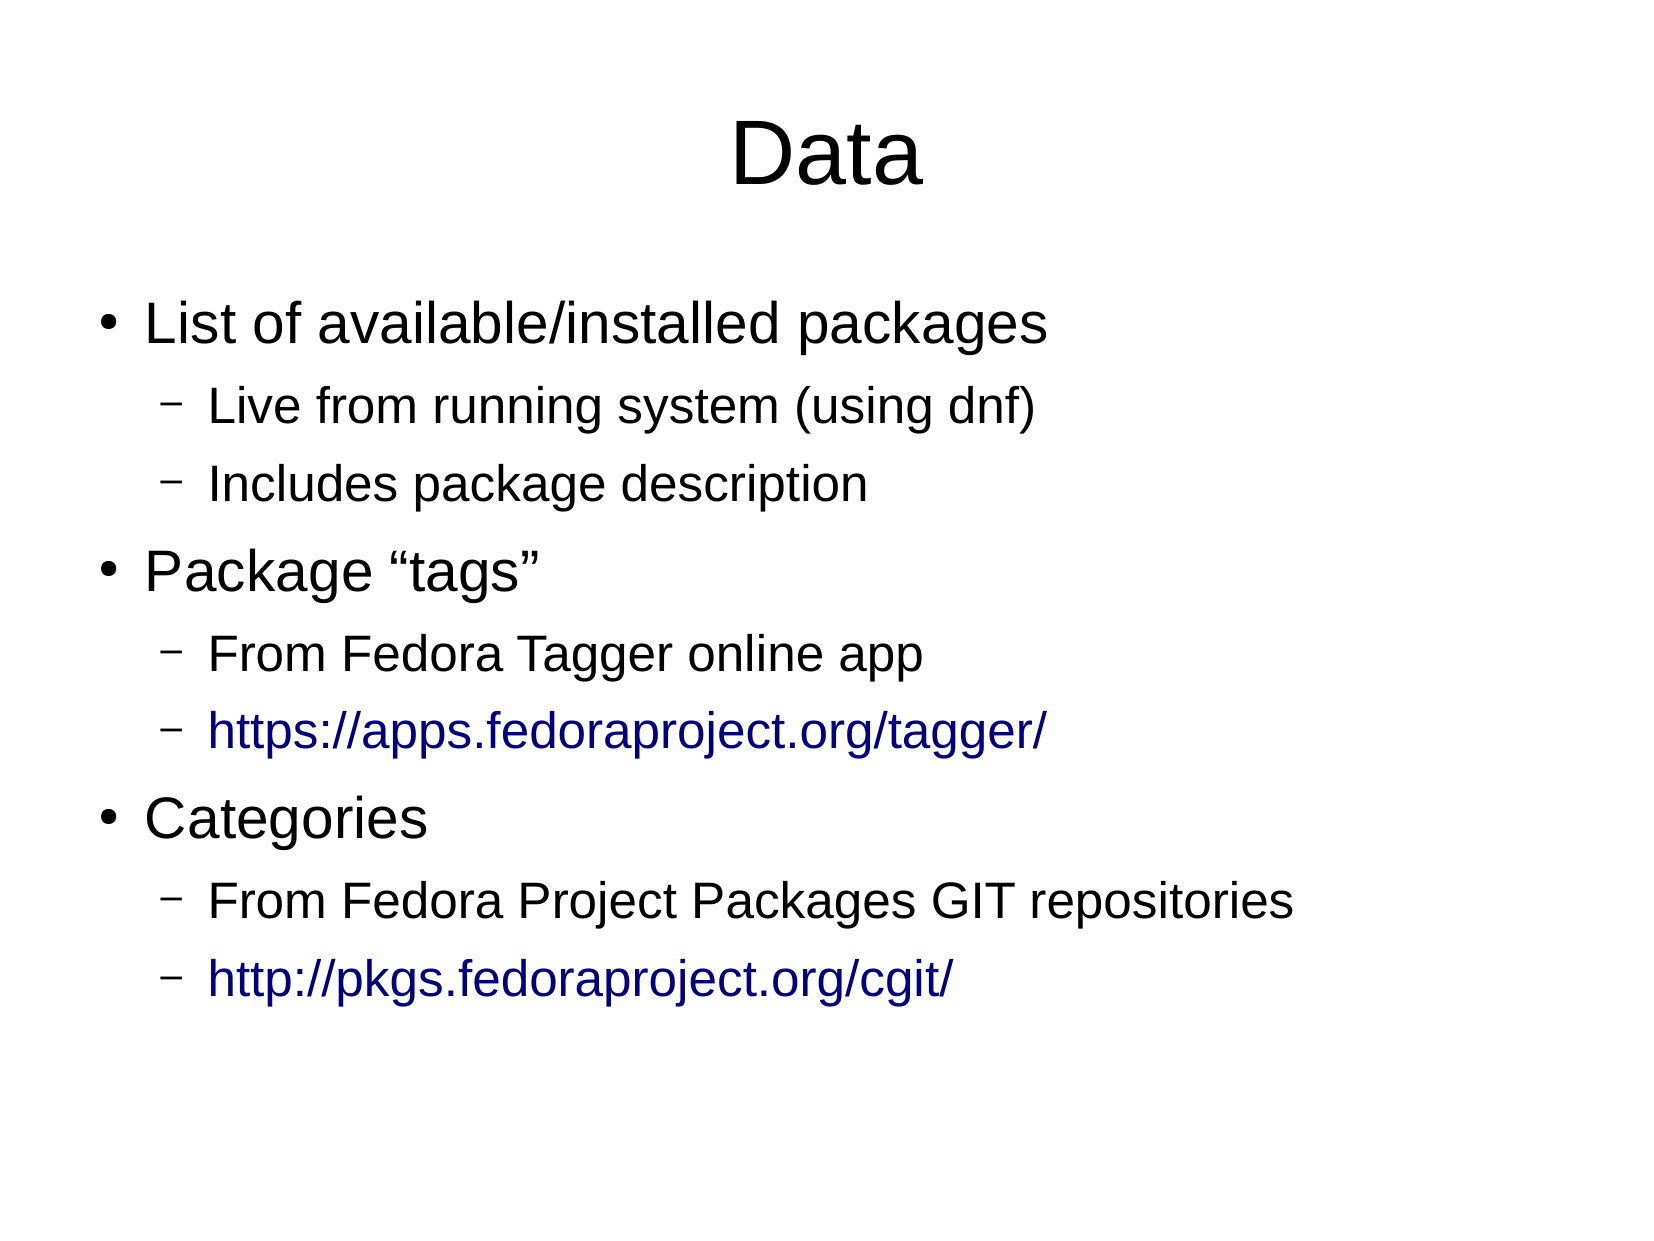

# Data
List of available/installed packages
Live from running system (using dnf)
Includes package description
Package “tags”
From Fedora Tagger online app
https://apps.fedoraproject.org/tagger/
Categories
From Fedora Project Packages GIT repositories
http://pkgs.fedoraproject.org/cgit/